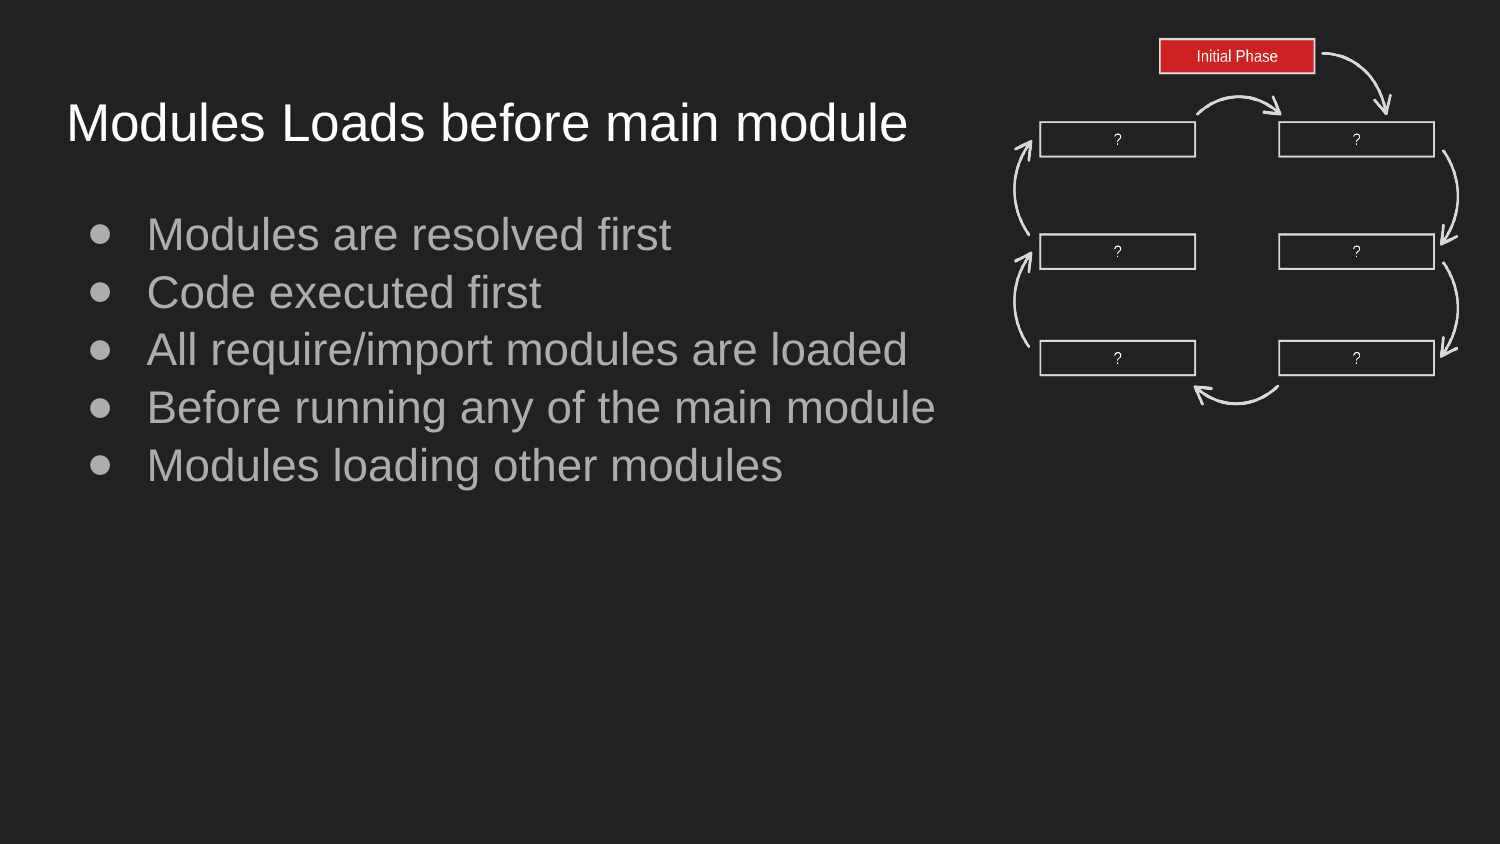

# Modules Loads before main module
Modules are resolved first
Code executed first
All require/import modules are loaded
Before running any of the main module
Modules loading other modules